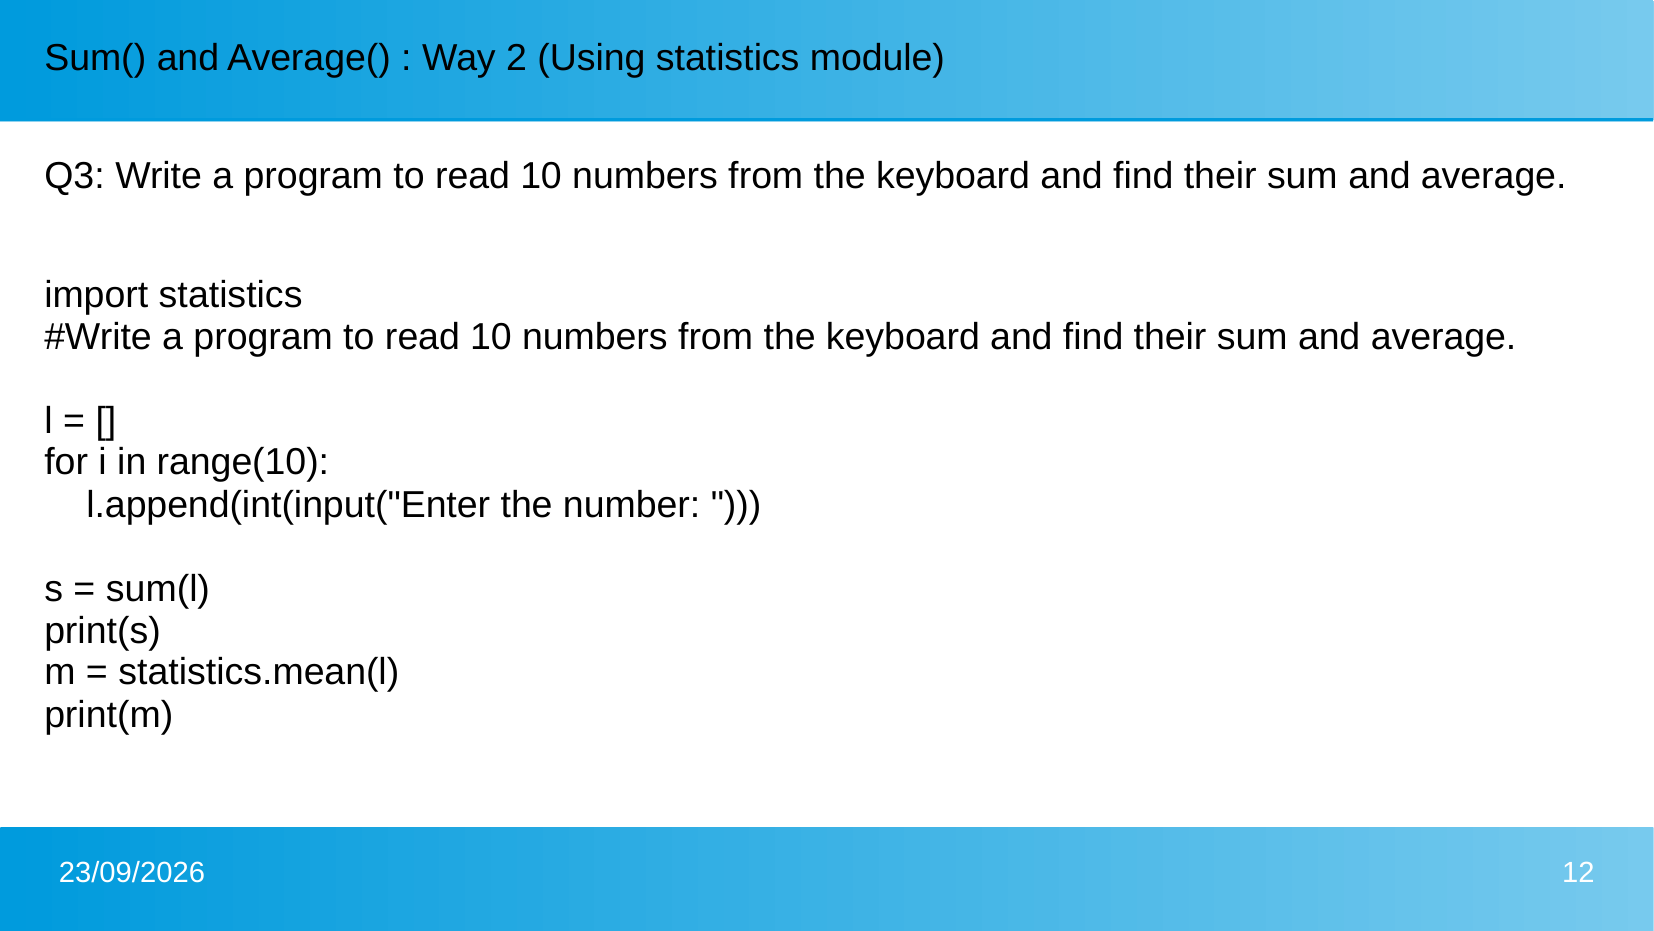

Sum() and Average() : Way 2 (Using statistics module)
Q3: Write a program to read 10 numbers from the keyboard and find their sum and average.
import statistics
#Write a program to read 10 numbers from the keyboard and find their sum and average.
l = []
for i in range(10):
 l.append(int(input("Enter the number: ")))
s = sum(l)
print(s)
m = statistics.mean(l)
print(m)
12